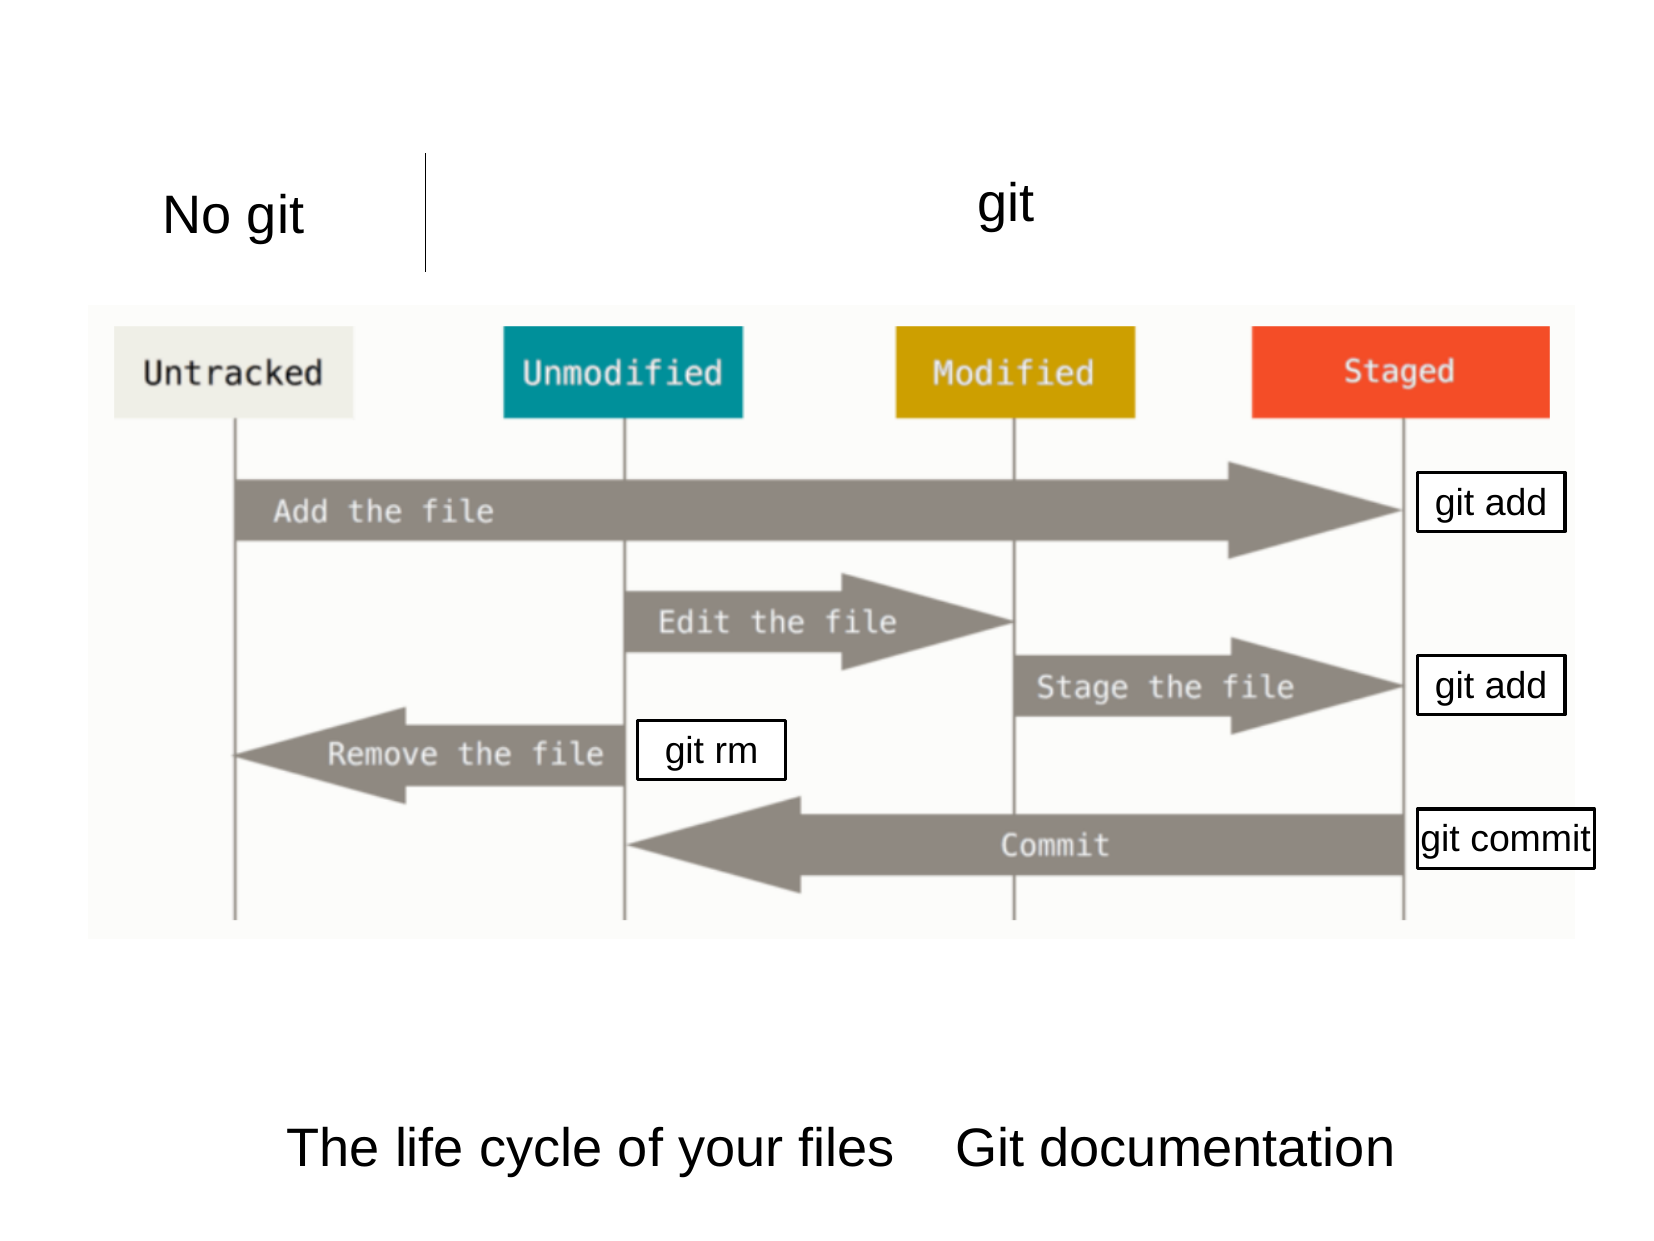

git
No git
git add
git add
git rm
git commit
The life cycle of your files Git documentation